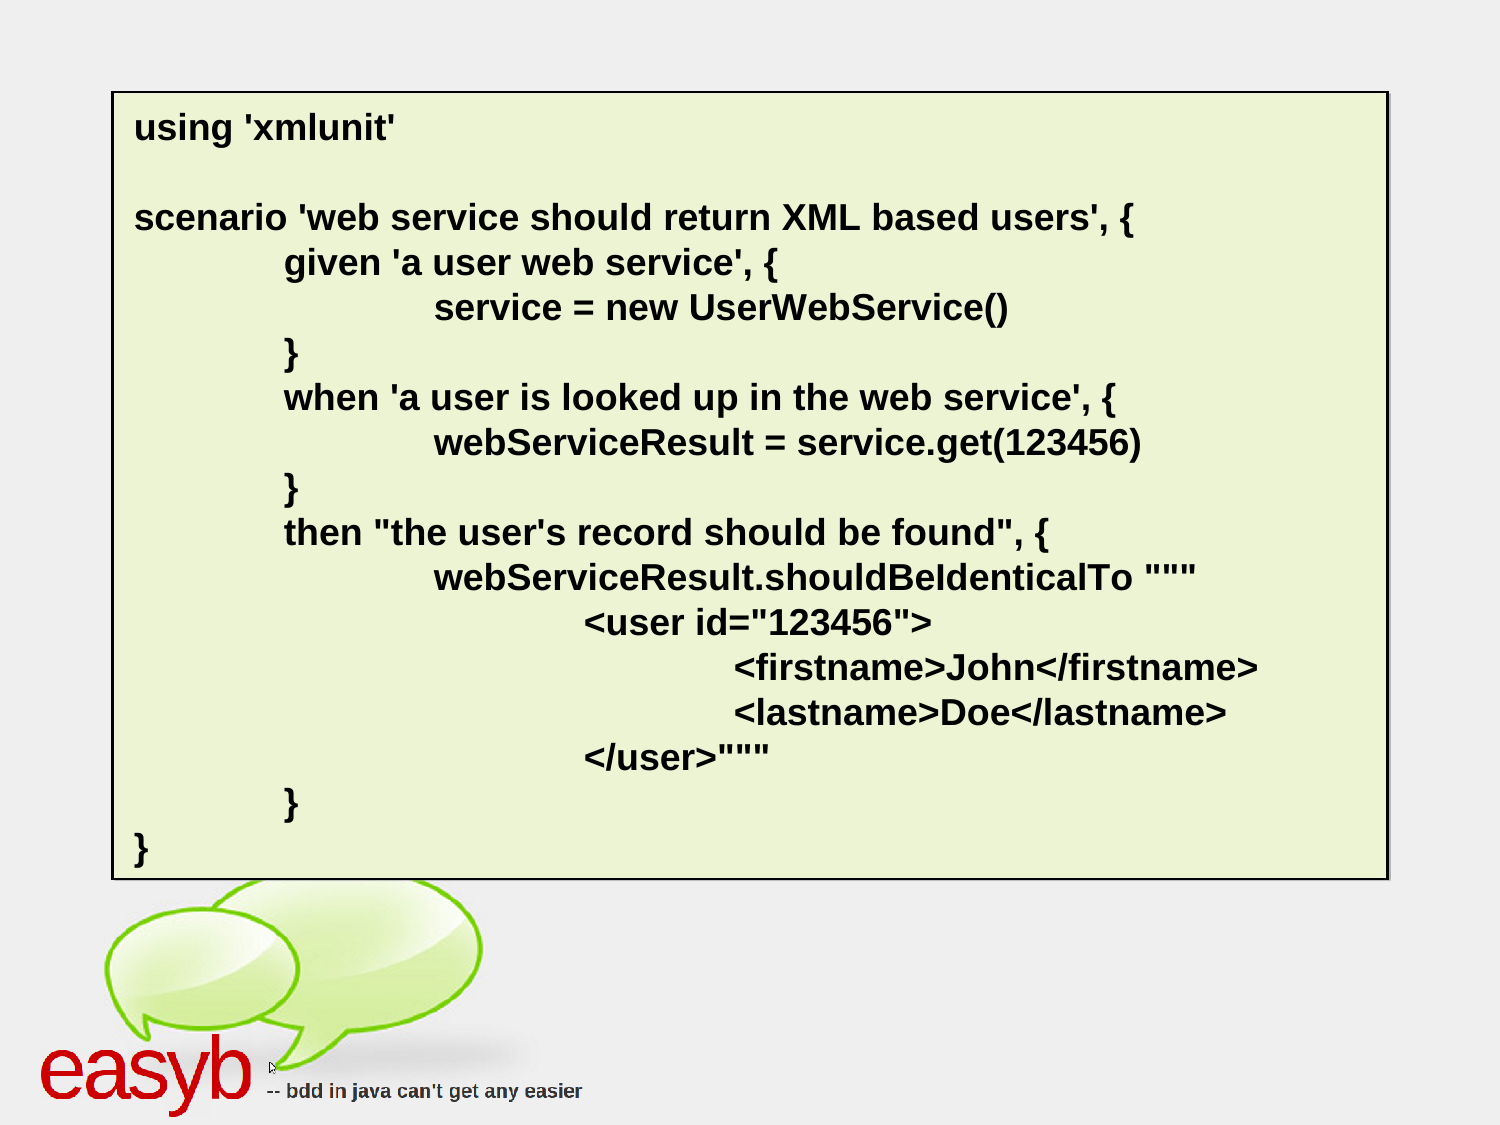

using 'xmlunit'
scenario 'web service should return XML based users', {
	given 'a user web service', {
		service = new UserWebService()
	}
	when 'a user is looked up in the web service', {
		webServiceResult = service.get(123456)
	}
	then "the user's record should be found", {
		webServiceResult.shouldBeIdenticalTo """
			<user id="123456">
				<firstname>John</firstname>
				<lastname>Doe</lastname>
			</user>"""
	}
}